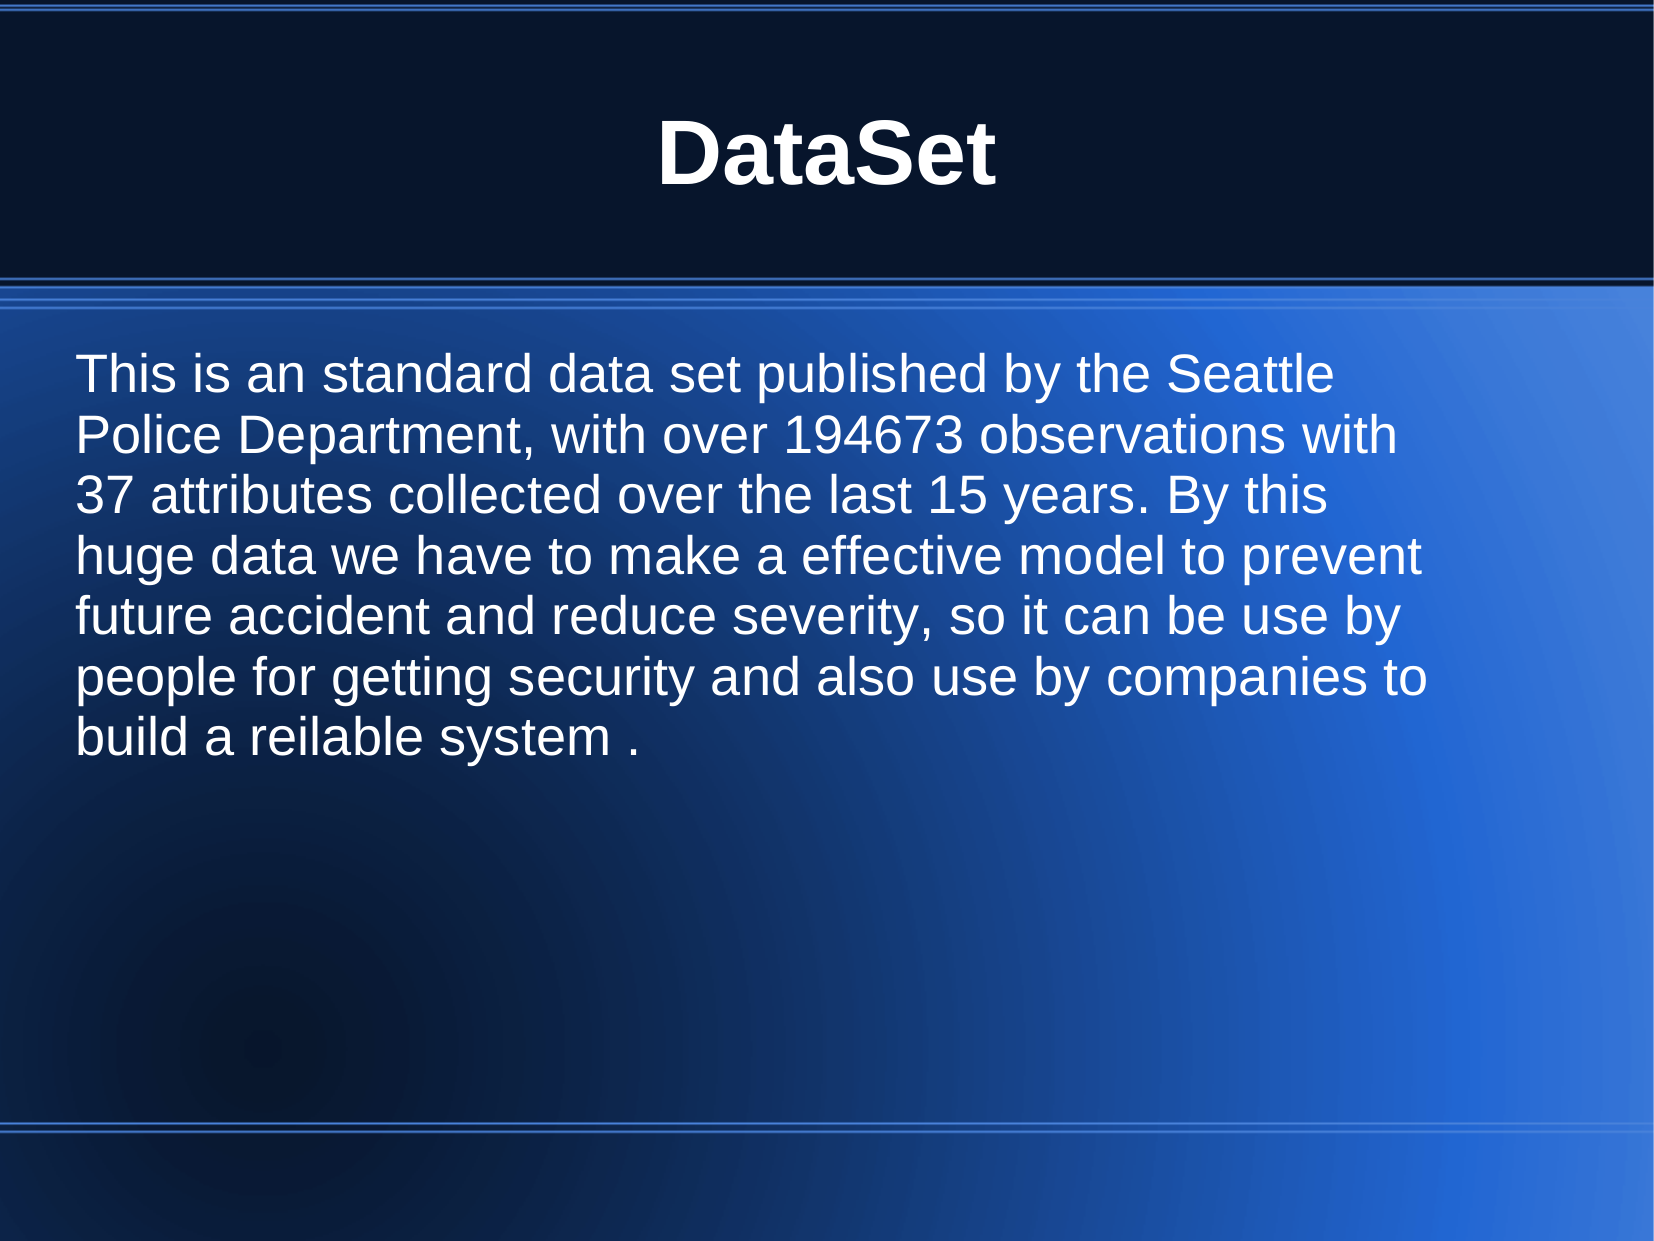

# DataSet
This is an standard data set published by the Seattle Police Department, with over 194673 observations with 37 attributes collected over the last 15 years. By this huge data we have to make a effective model to prevent future accident and reduce severity, so it can be use by people for getting security and also use by companies to build a reilable system .